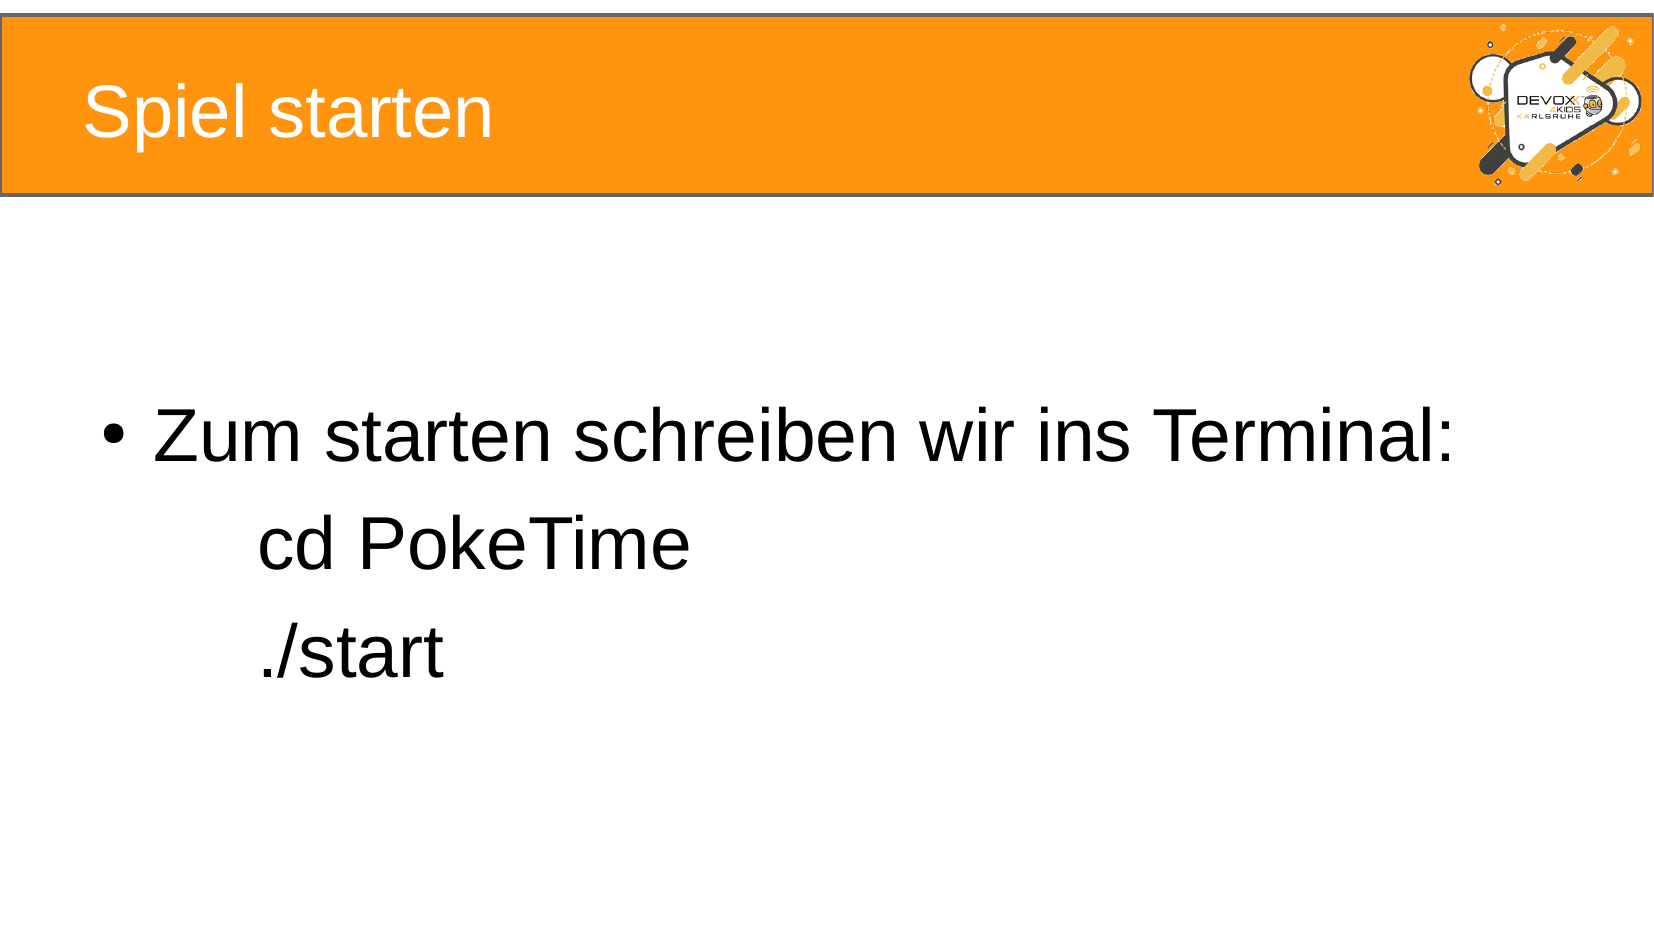

# Spiel starten
Zum starten schreiben wir ins Terminal:
 cd PokeTime
 ./start